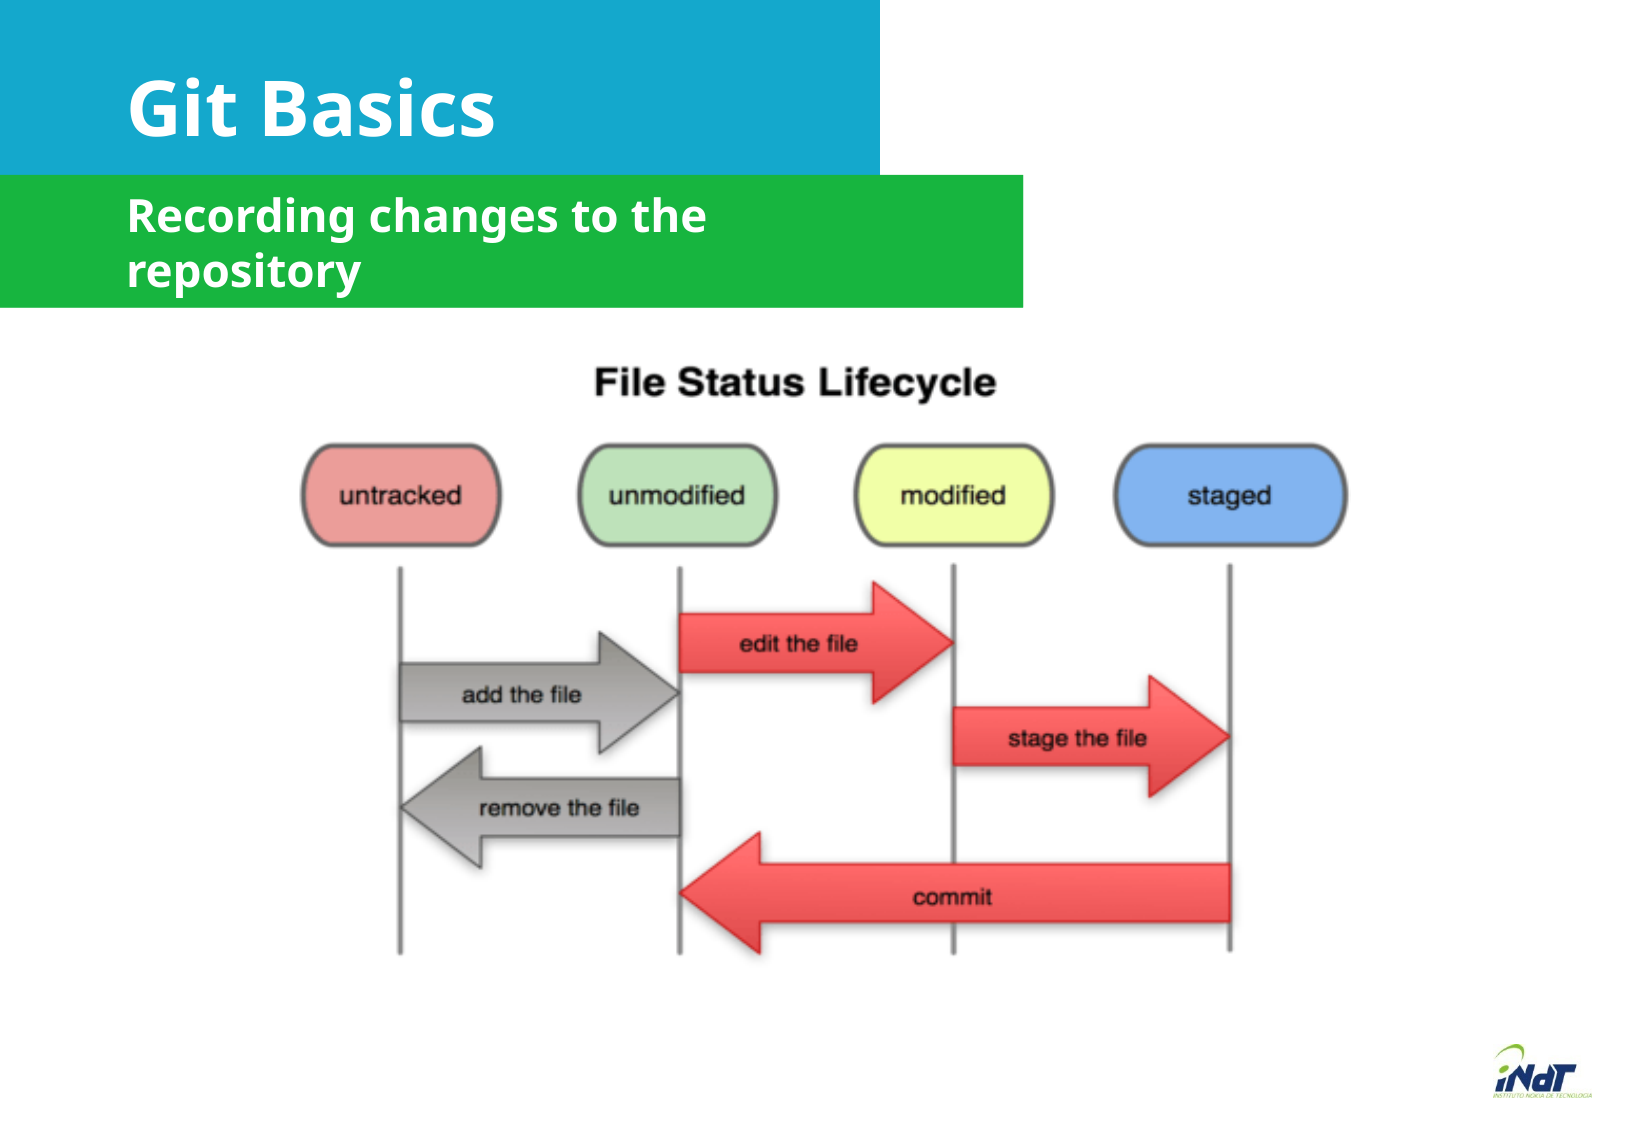

# Git Basics
Recording changes to the repository